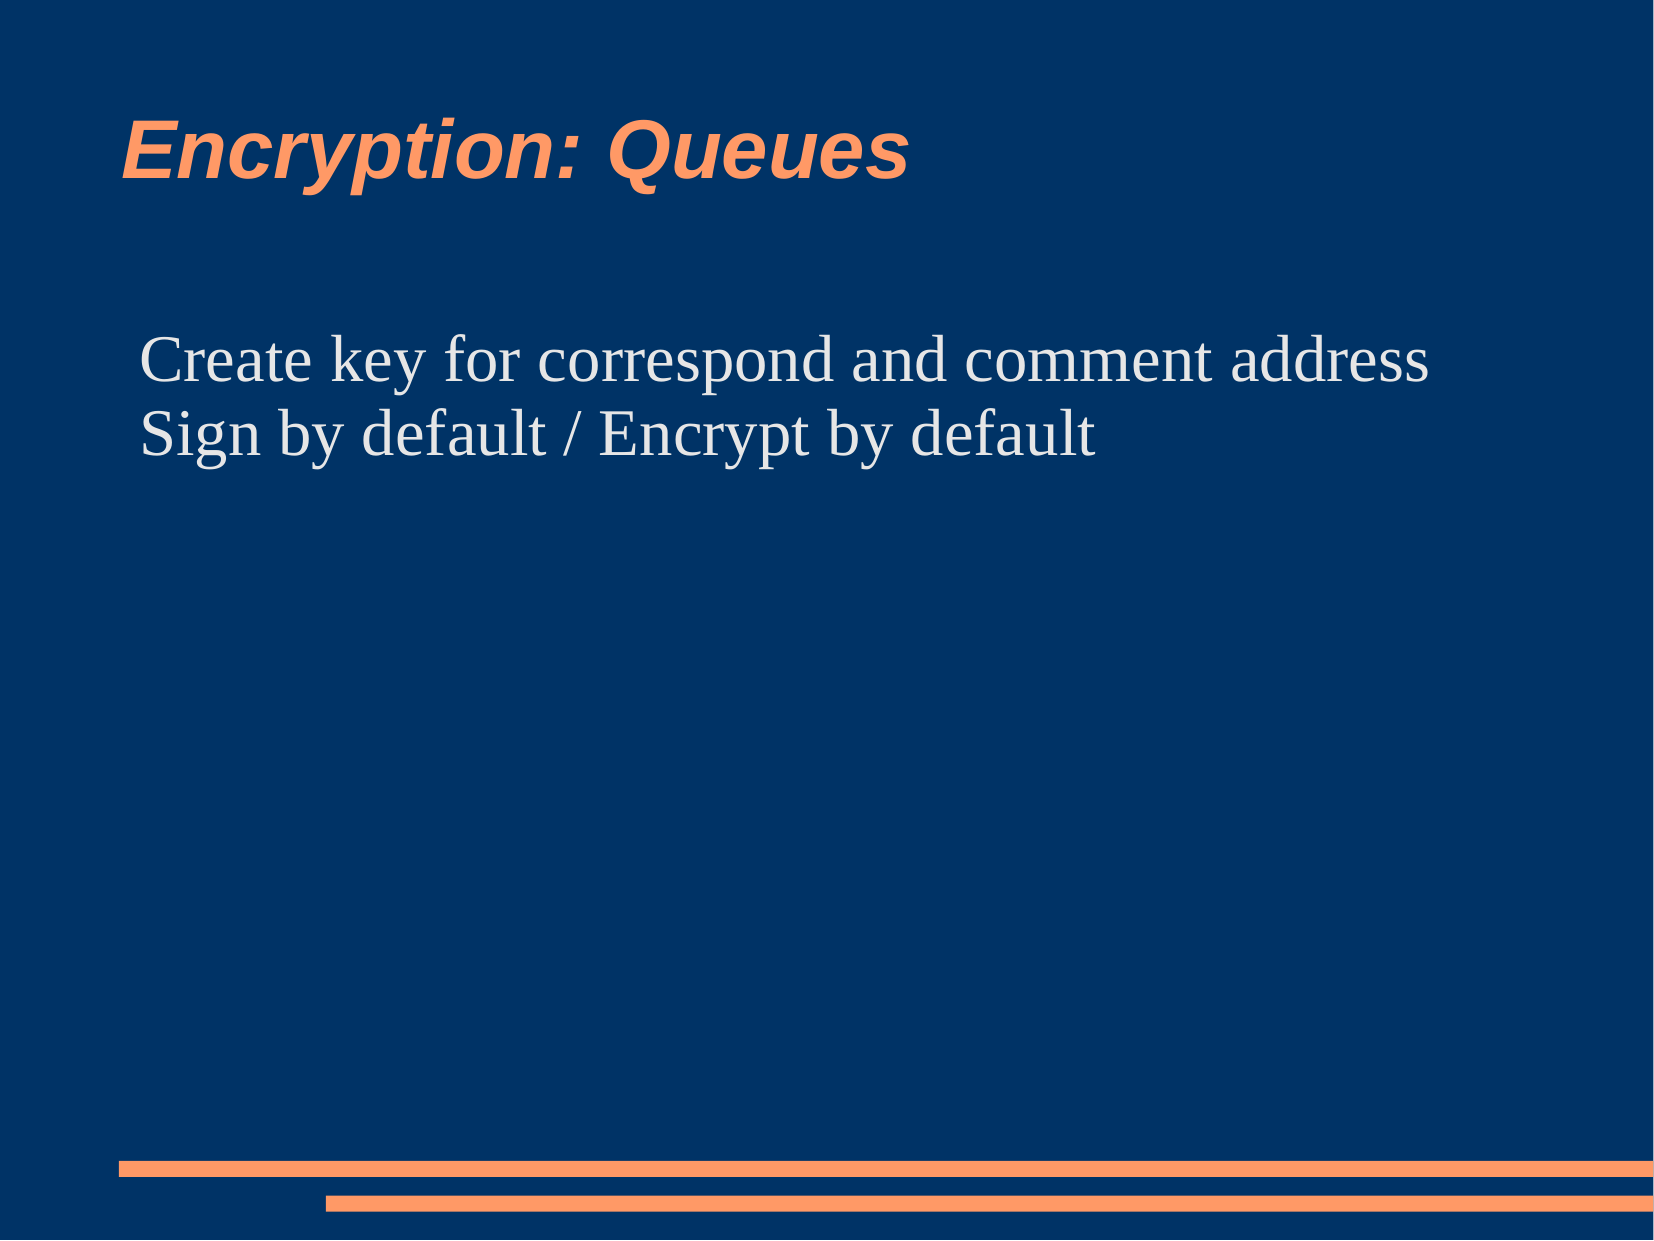

# Encryption: Queues
Create key for correspond and comment address
Sign by default / Encrypt by default